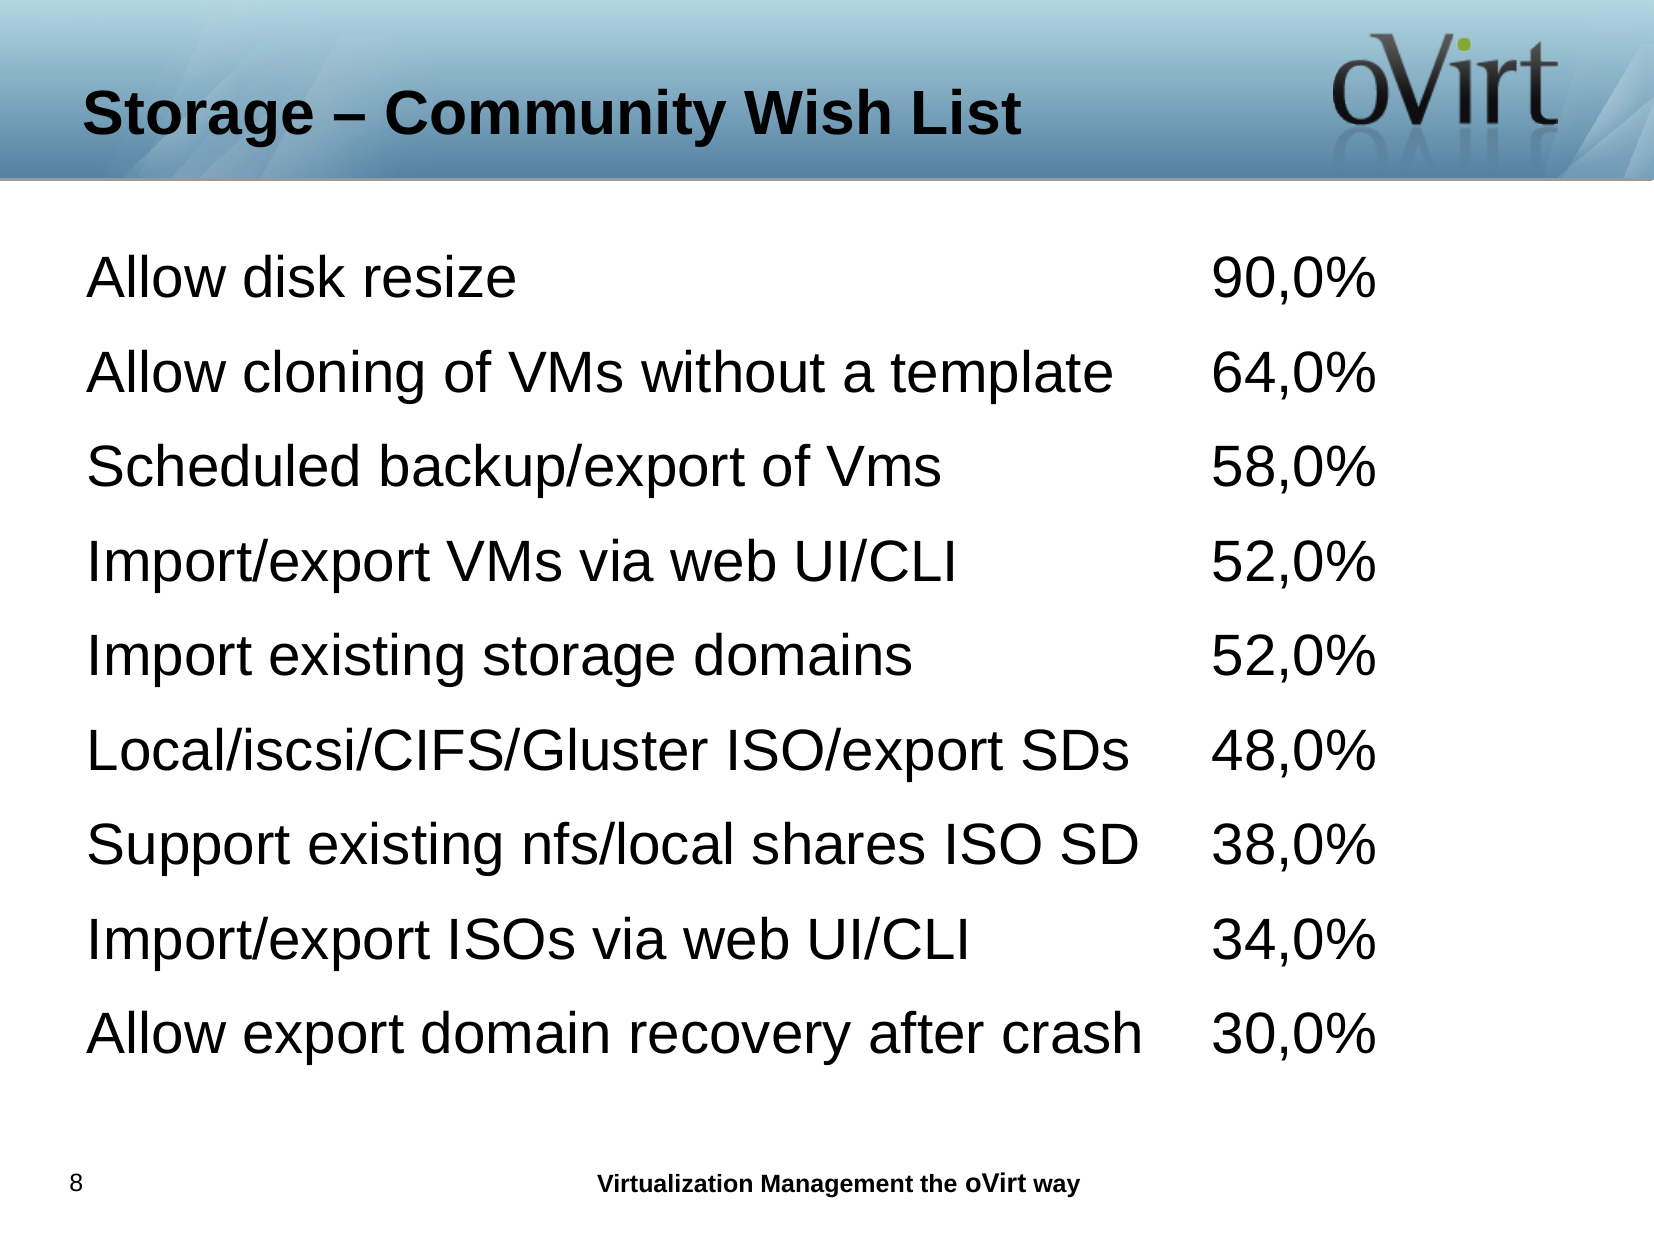

# Storage – Community Wish List
Allow disk resize										90,0%
Allow cloning of VMs without a template		64,0%
Scheduled backup/export of Vms				58,0%
Import/export VMs via web UI/CLI				52,0%
Import existing storage domains				52,0%
Local/iscsi/CIFS/Gluster ISO/export SDs		48,0%
Support existing nfs/local shares ISO SD	38,0%
Import/export ISOs via web UI/CLI				34,0%
Allow export domain recovery after crash	30,0%